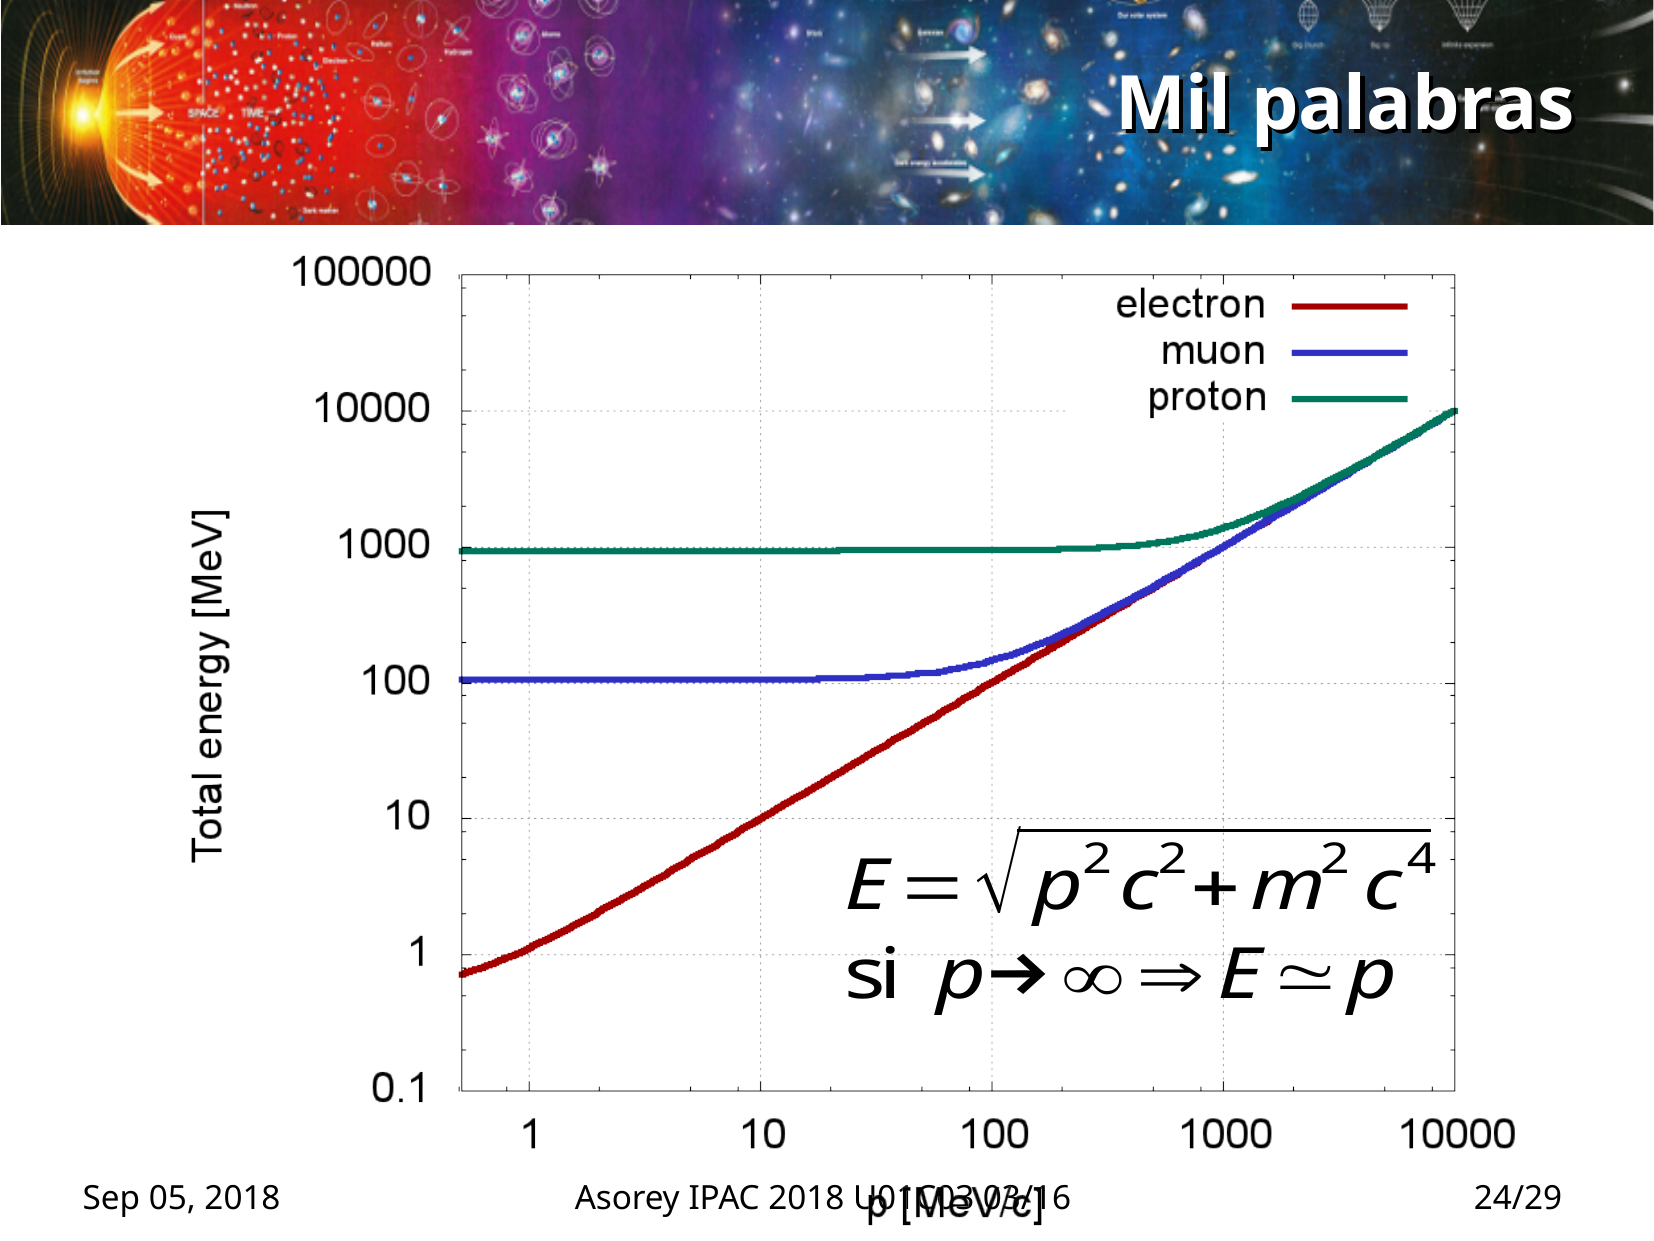

# Mil palabras
Sep 05, 2018
Asorey IPAC 2018 U01C03 03/16
24